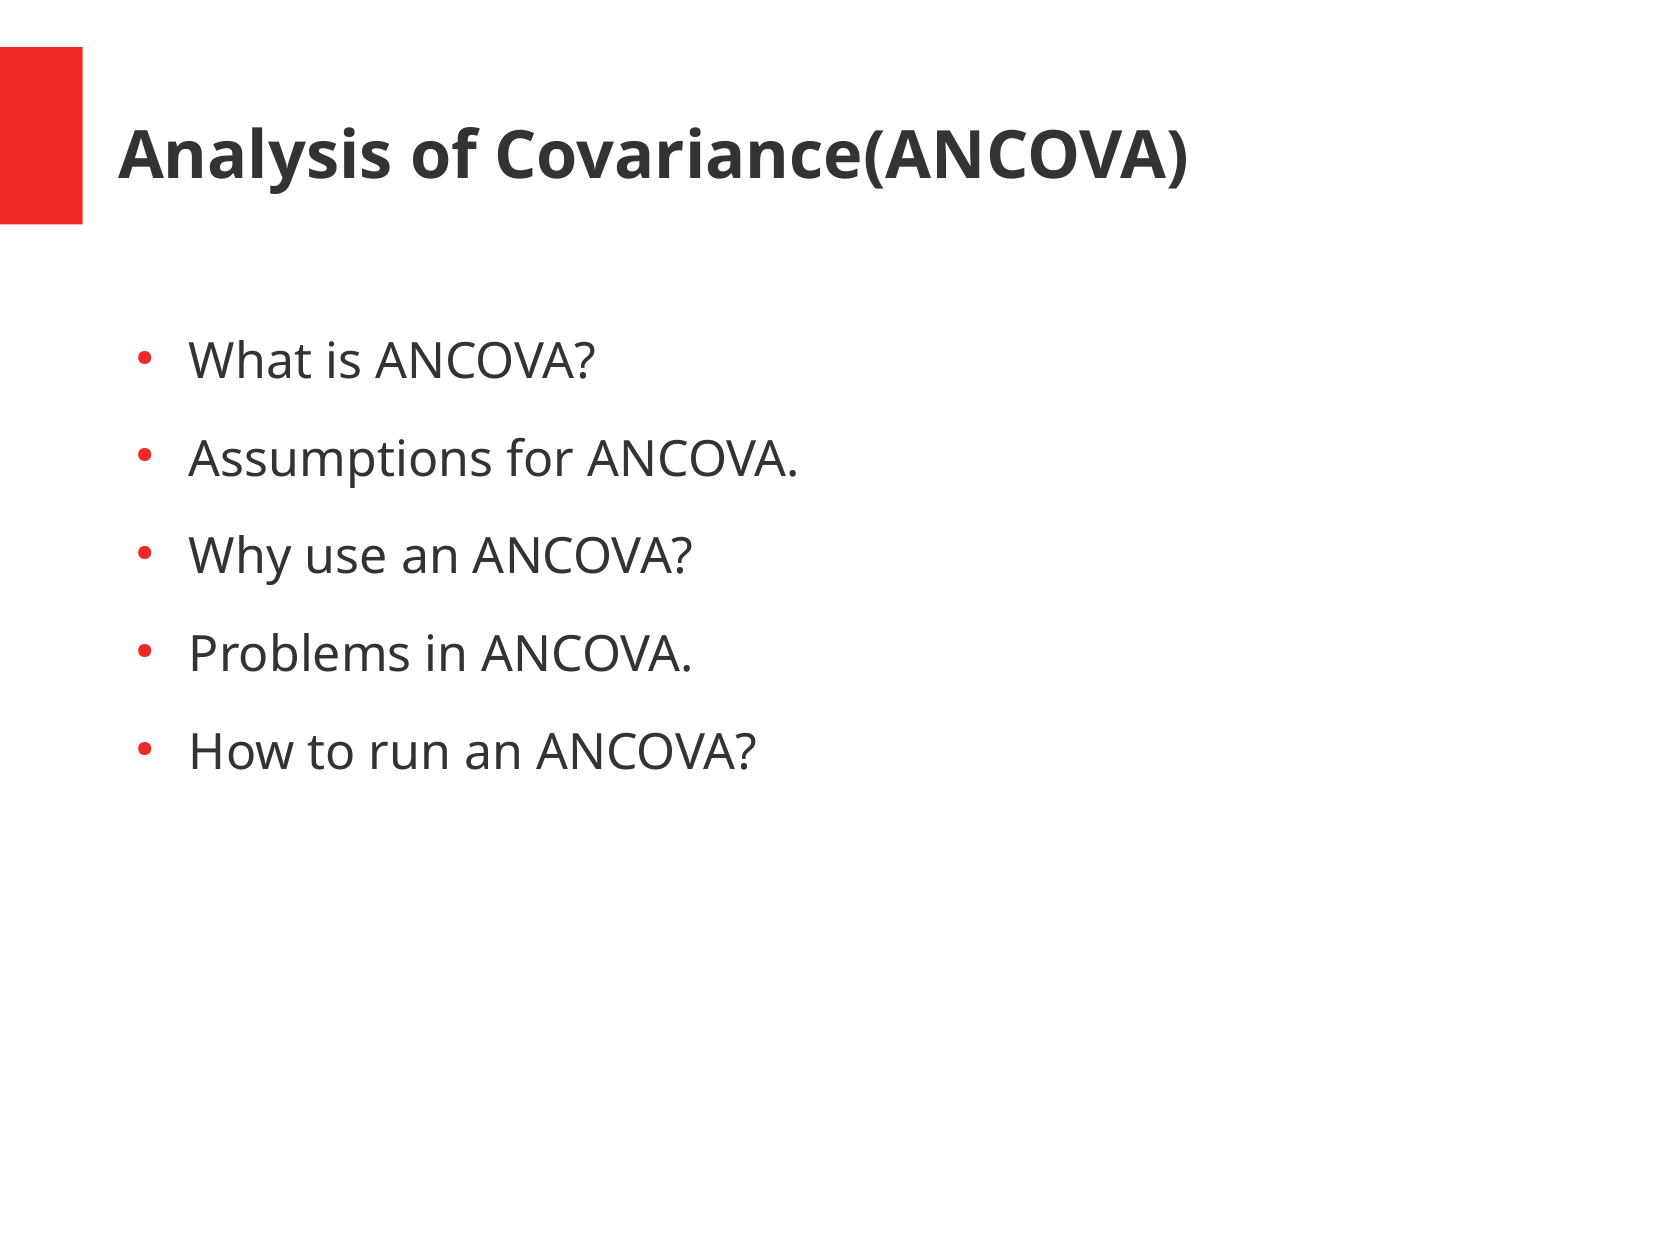

# Analysis of Covariance(ANCOVA)
What is ANCOVA?
Assumptions for ANCOVA.
Why use an ANCOVA?
Problems in ANCOVA.
How to run an ANCOVA?